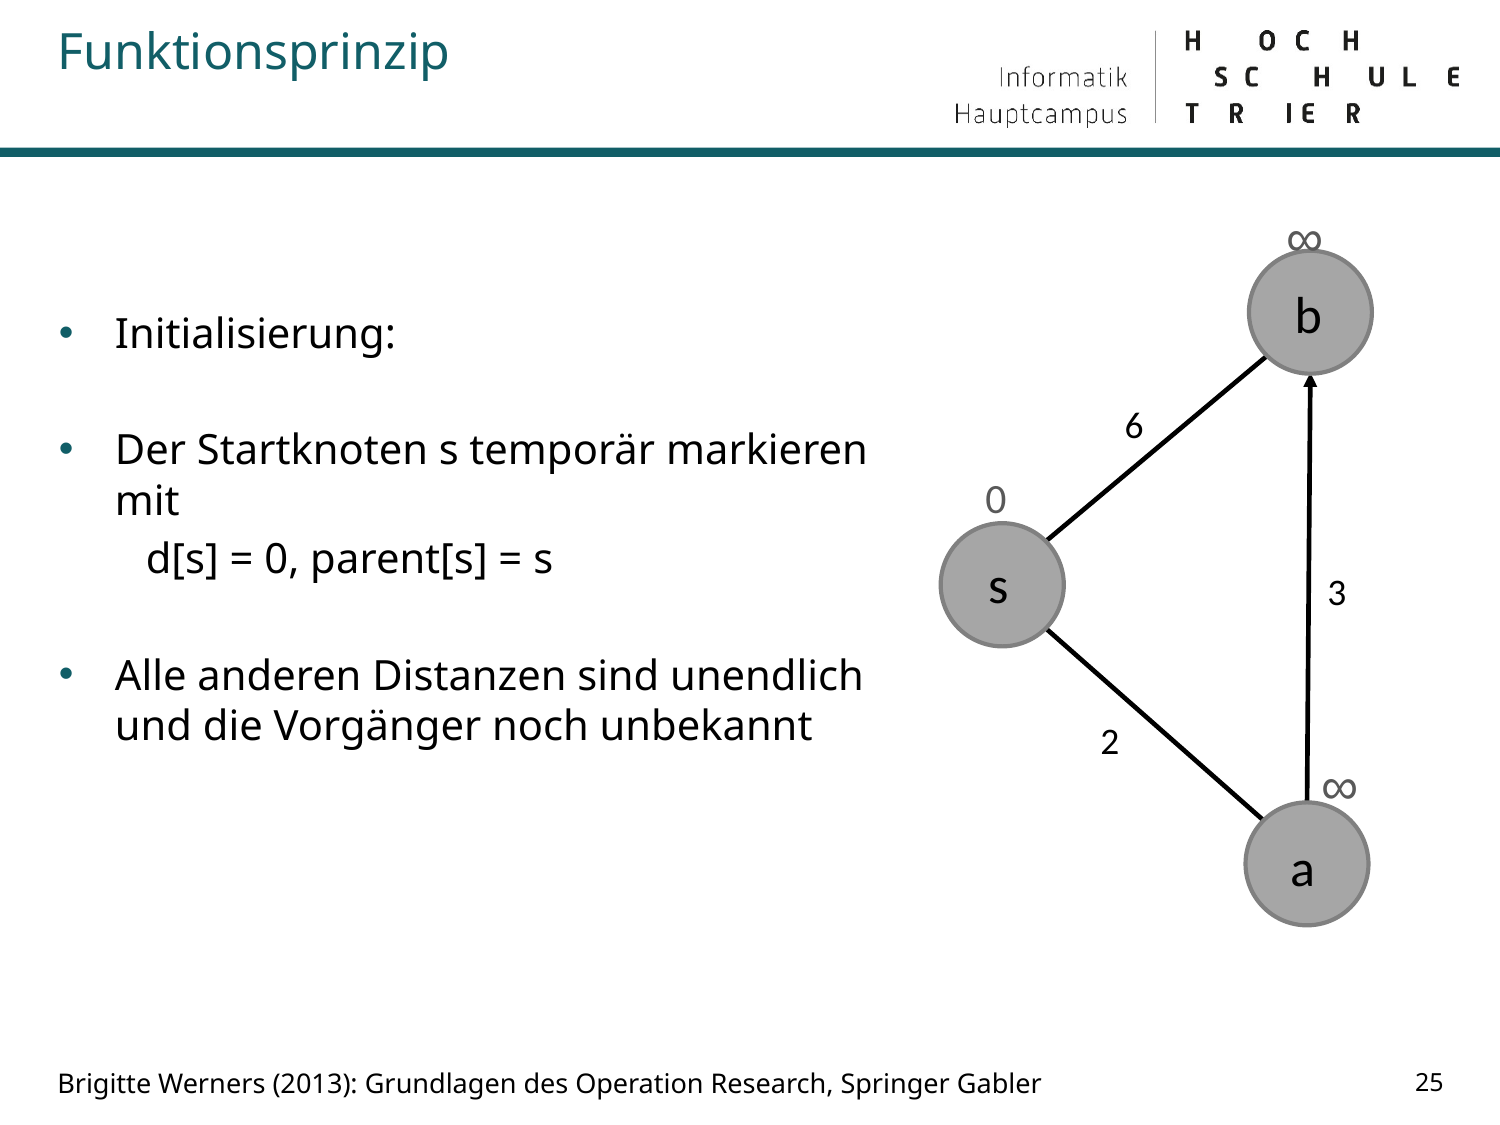

Funktionsprinzip
∞
b
6
s
3
2
a
0
∞
# Initialisierung:
Der Startknoten s temporär markieren mit
	d[s] = 0, parent[s] = s
Alle anderen Distanzen sind unendlich und die Vorgänger noch unbekannt
Brigitte Werners (2013): Grundlagen des Operation Research, Springer Gabler